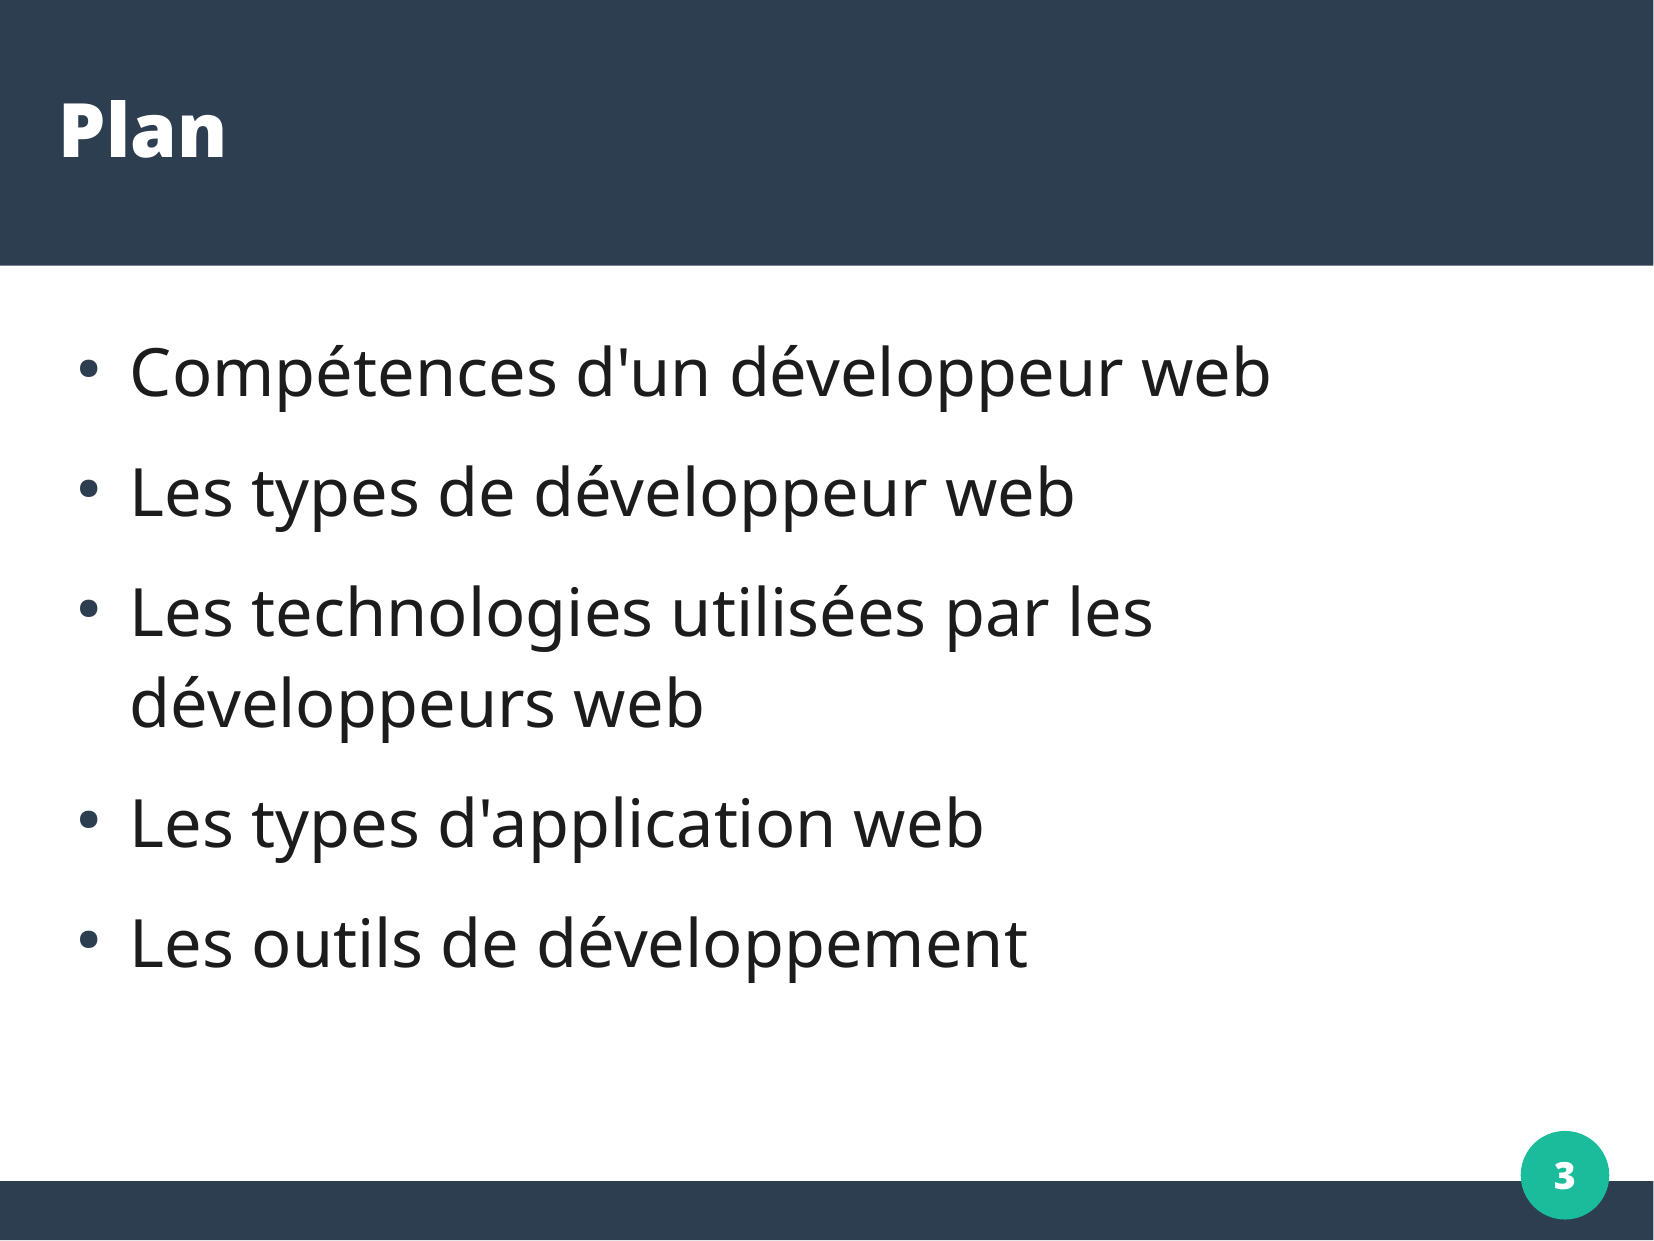

# Plan
Compétences d'un développeur web
Les types de développeur web
Les technologies utilisées par les développeurs web
Les types d'application web
Les outils de développement
3